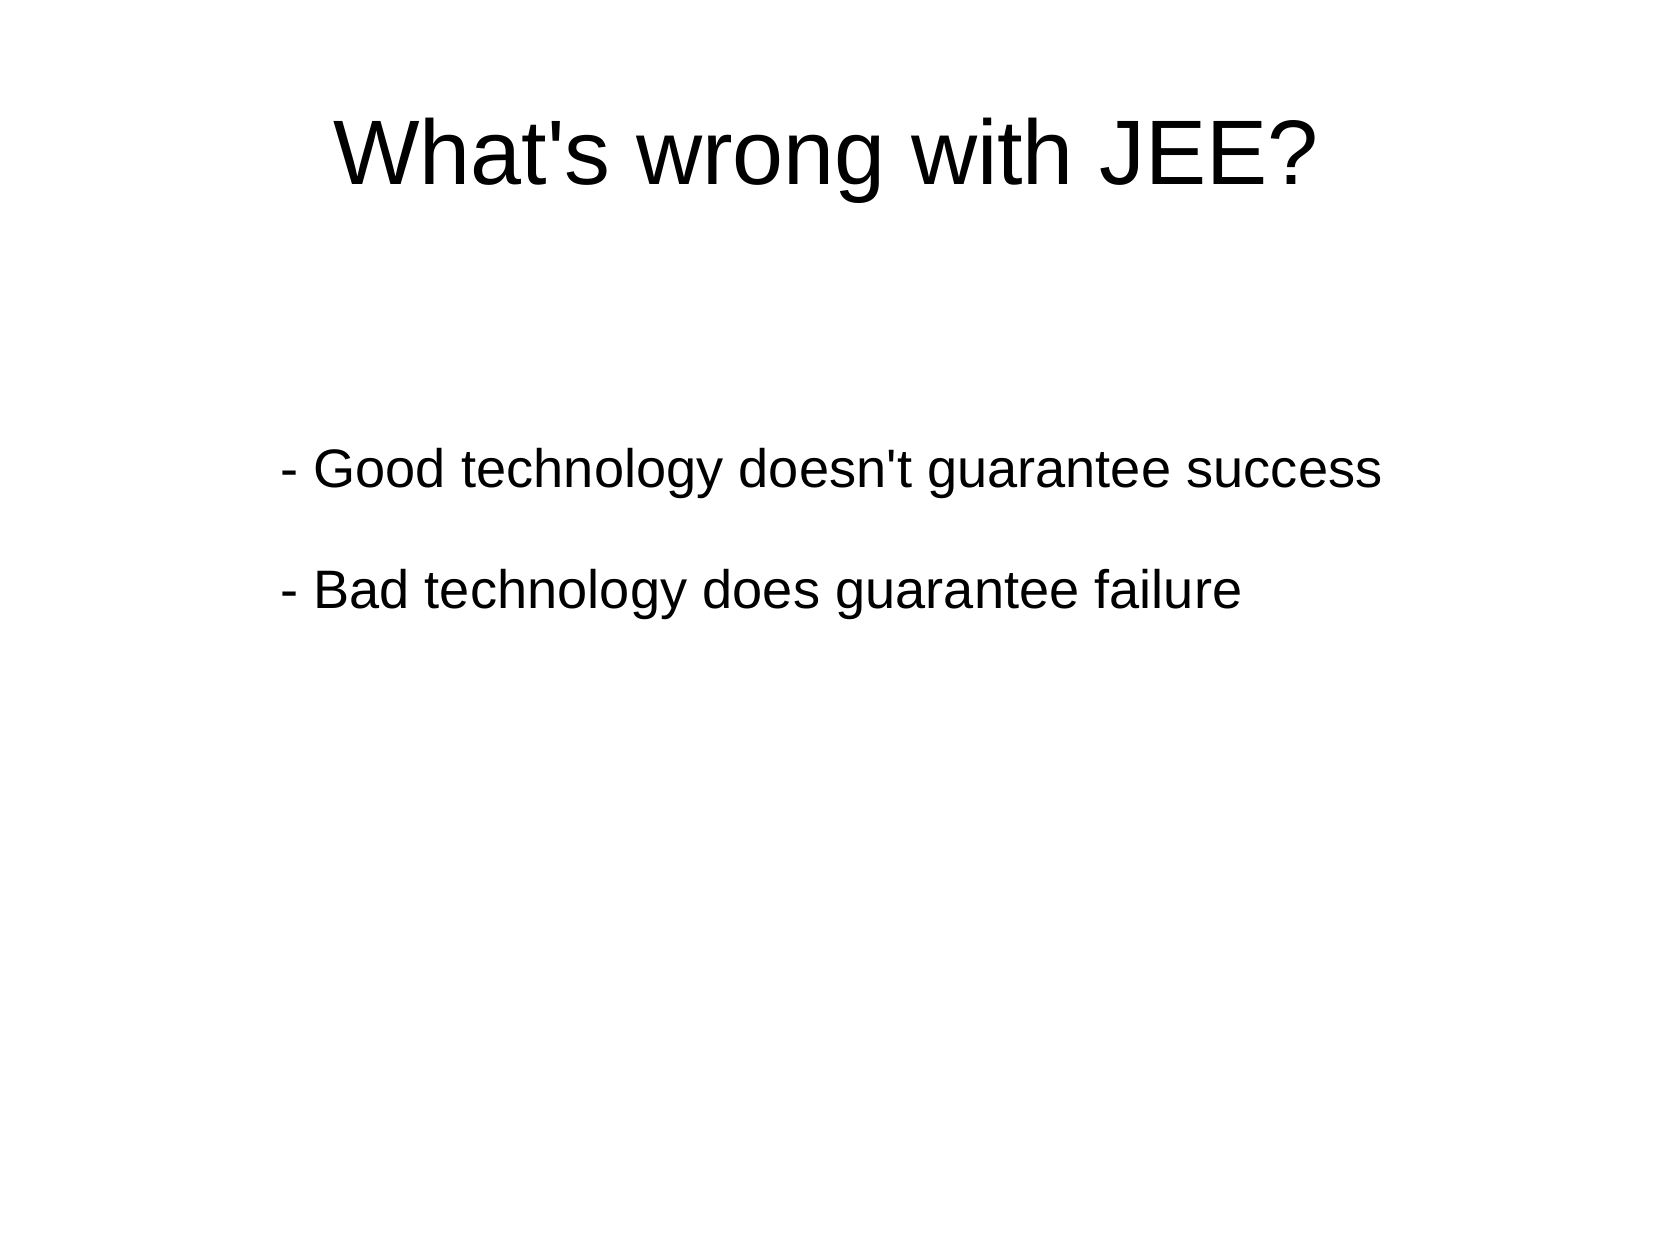

# What's wrong with JEE?
- Good technology doesn't guarantee success
- Bad technology does guarantee failure